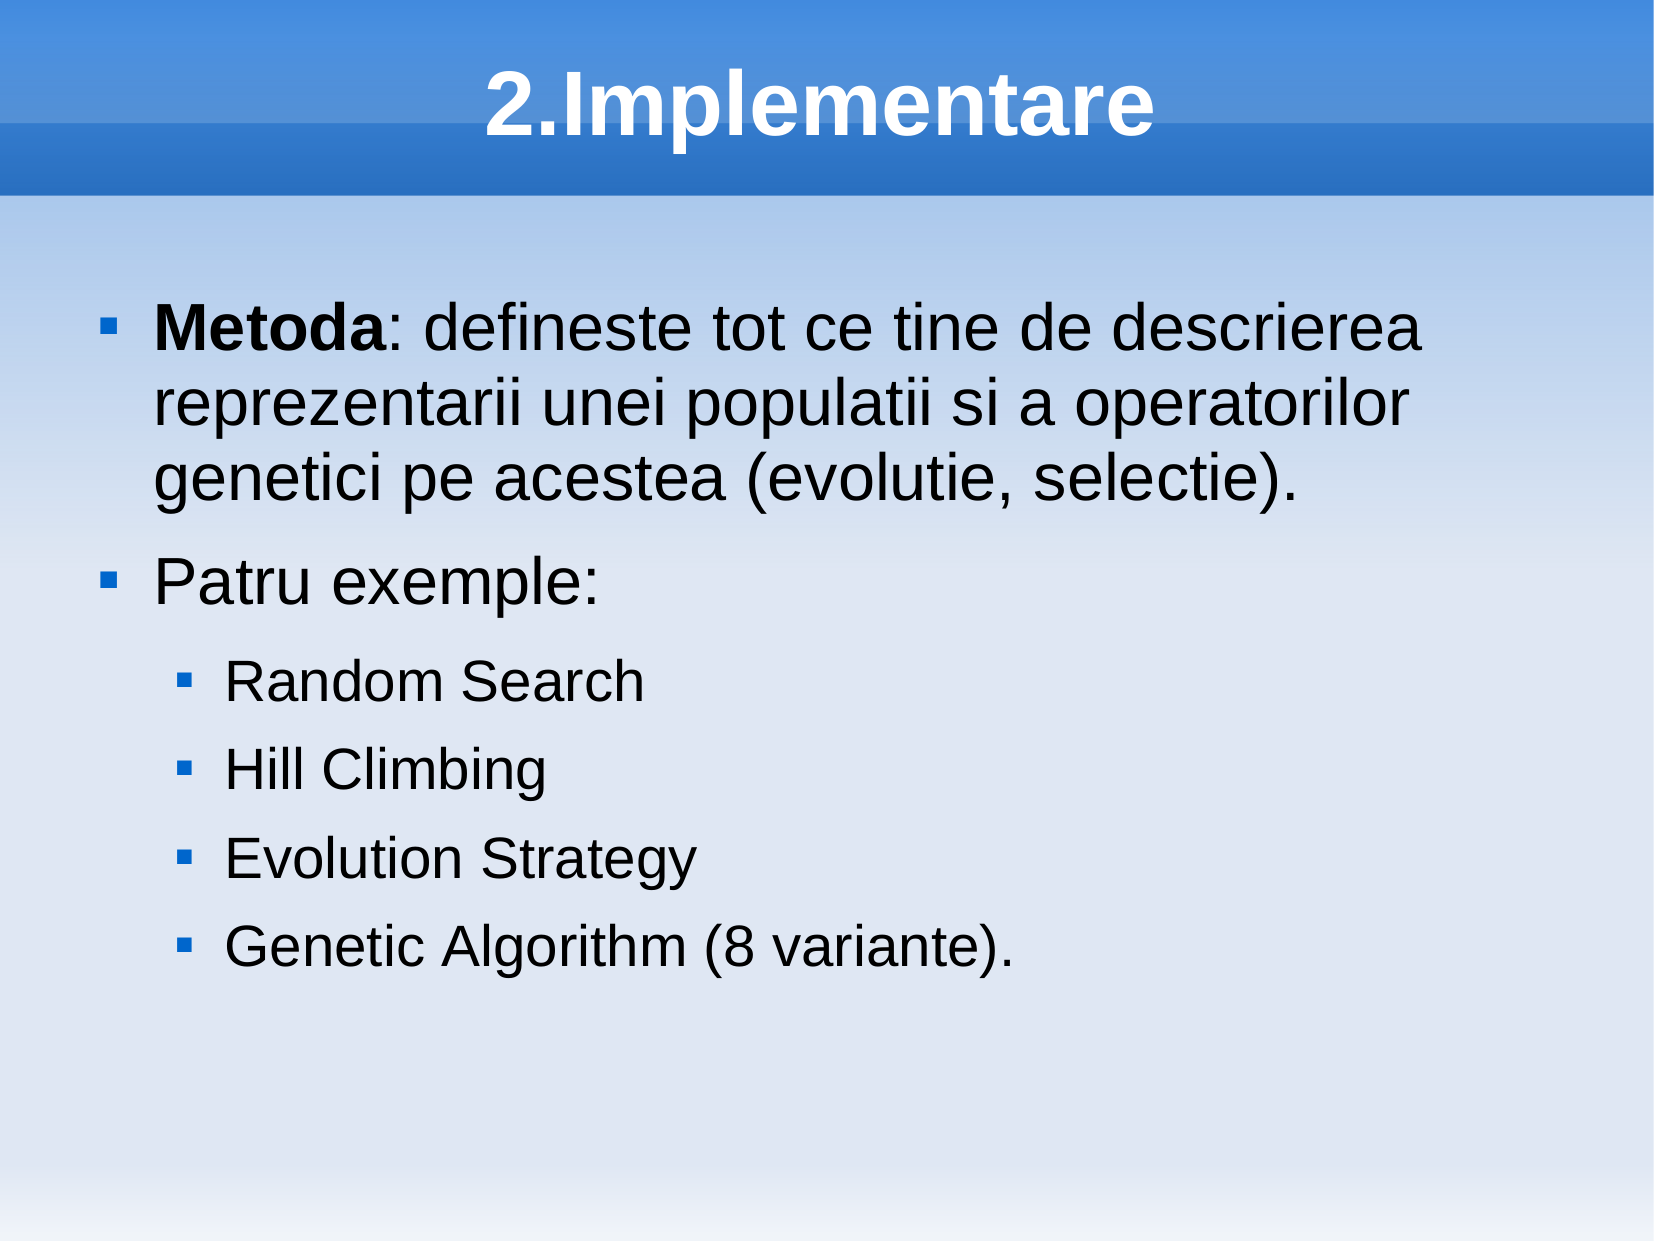

# 2.Implementare
Metoda: defineste tot ce tine de descrierea reprezentarii unei populatii si a operatorilor genetici pe acestea (evolutie, selectie).
Patru exemple:
Random Search
Hill Climbing
Evolution Strategy
Genetic Algorithm (8 variante).